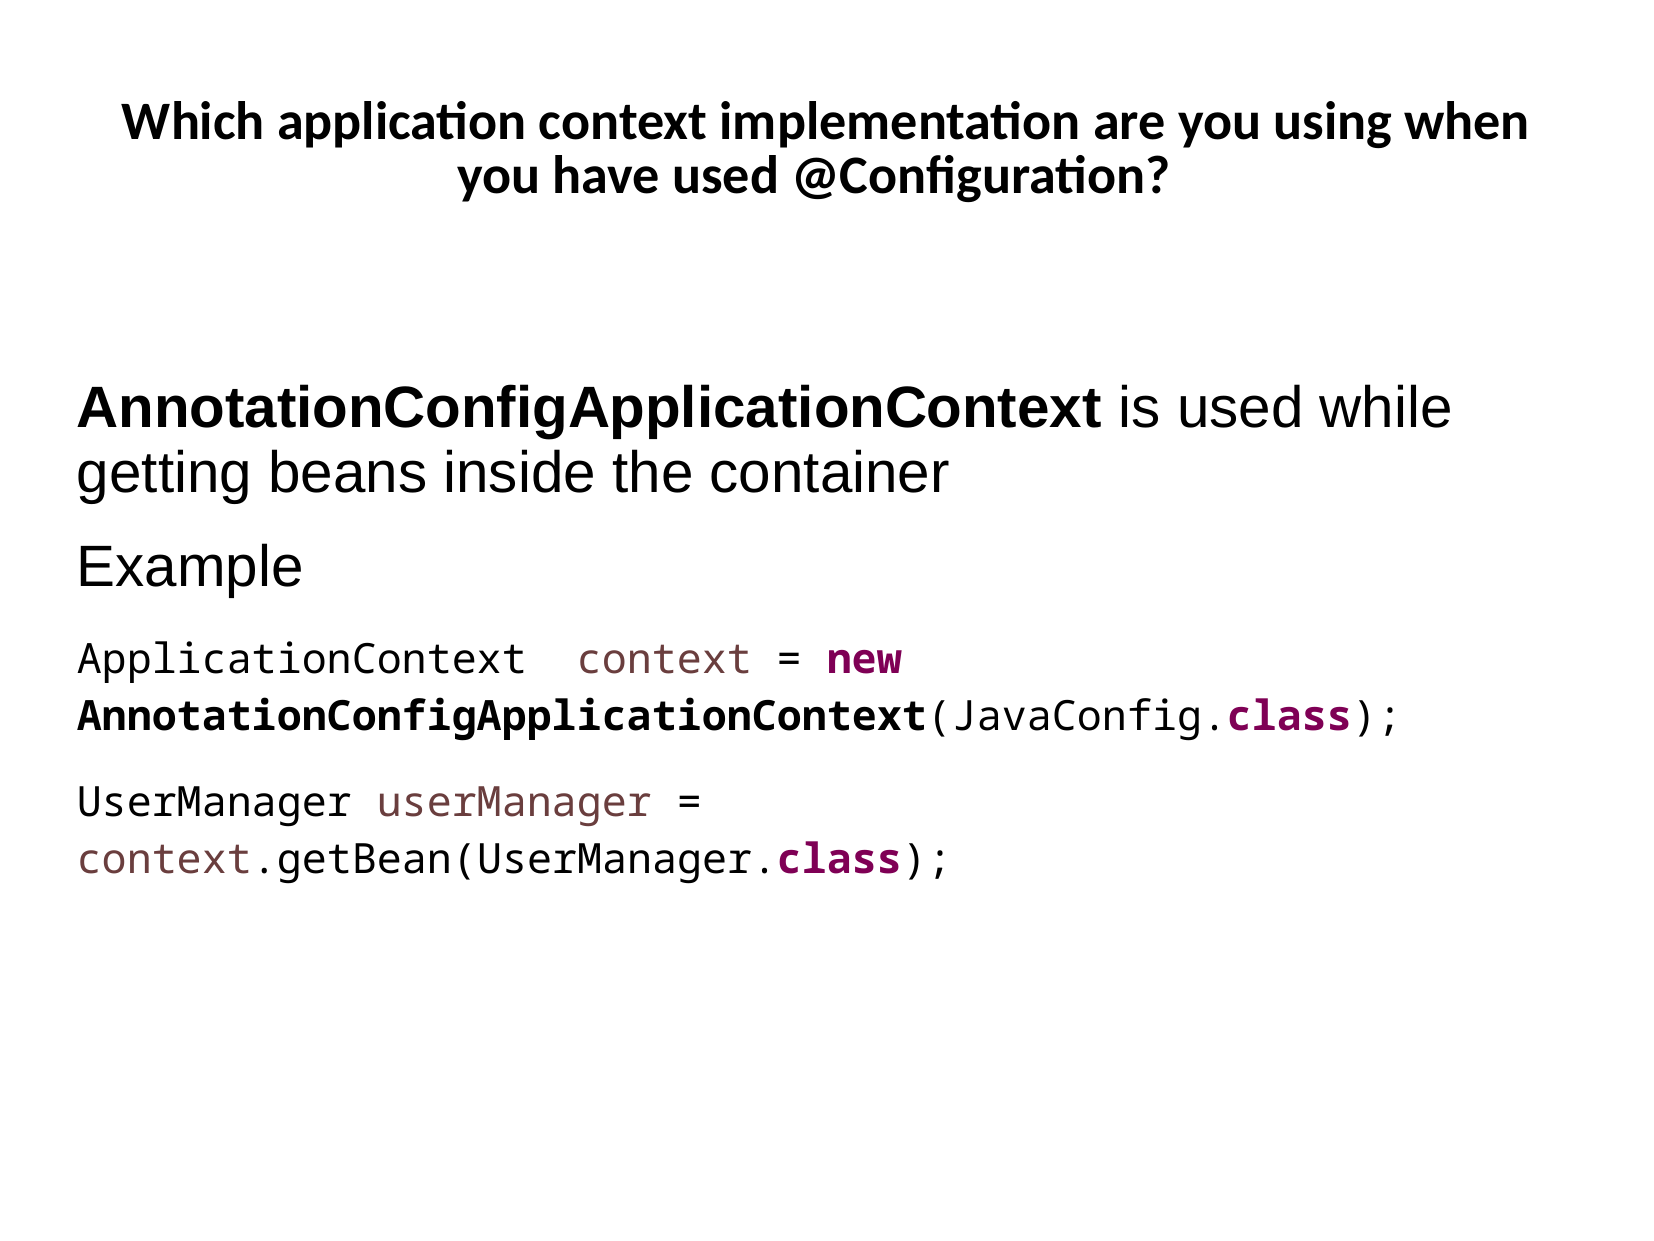

# Which application context implementation are you using when you have used @Configuration?
AnnotationConfigApplicationContext is used while getting beans inside the container
Example
ApplicationContext context = new AnnotationConfigApplicationContext(JavaConfig.class);
UserManager userManager = context.getBean(UserManager.class);